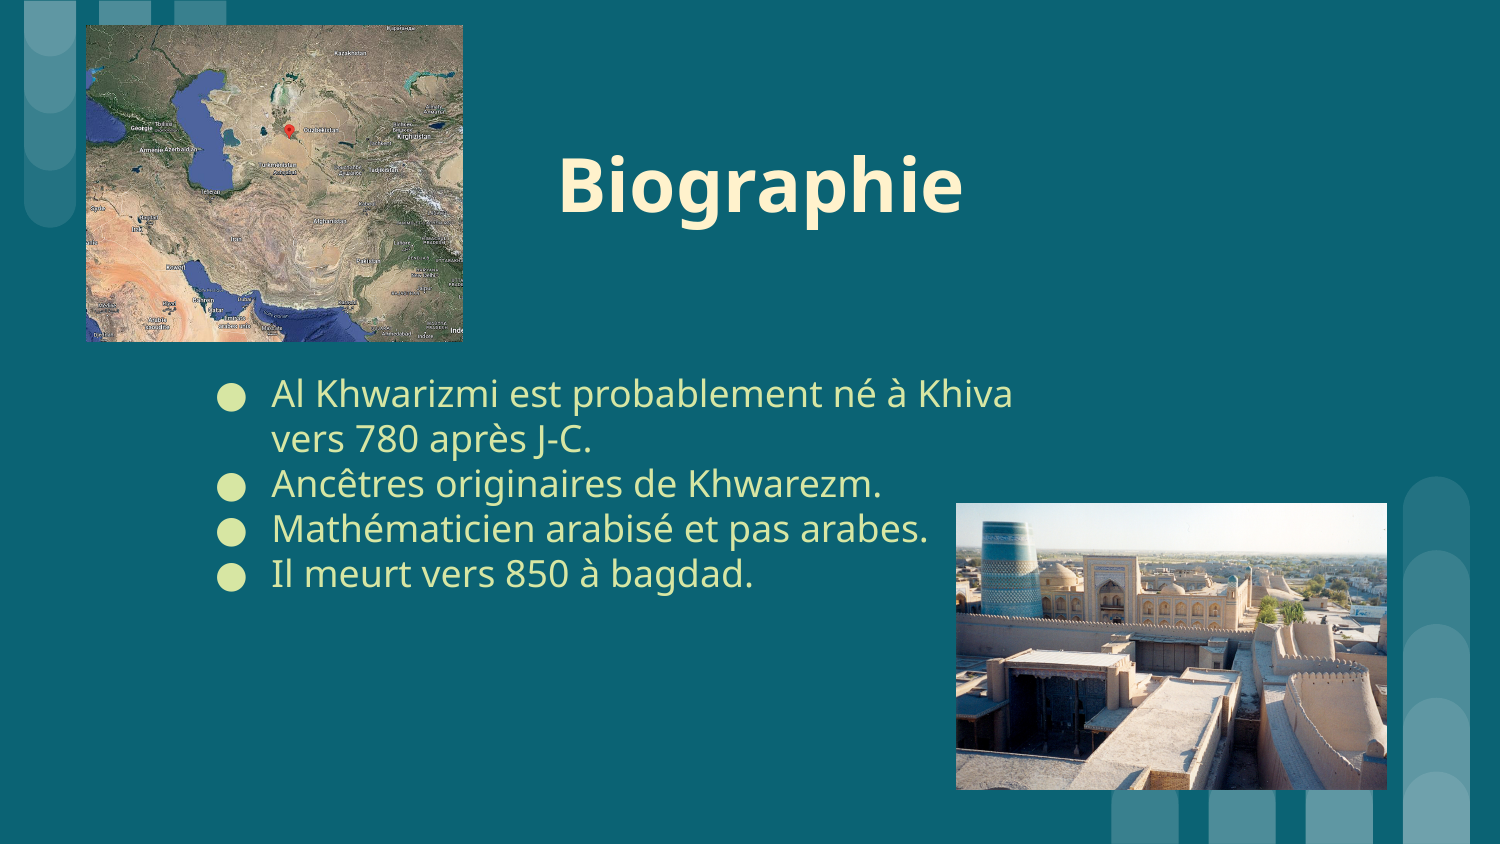

# Biographie
Al Khwarizmi est probablement né à Khiva vers 780 après J-C.
Ancêtres originaires de Khwarezm.
Mathématicien arabisé et pas arabes.
Il meurt vers 850 à bagdad.